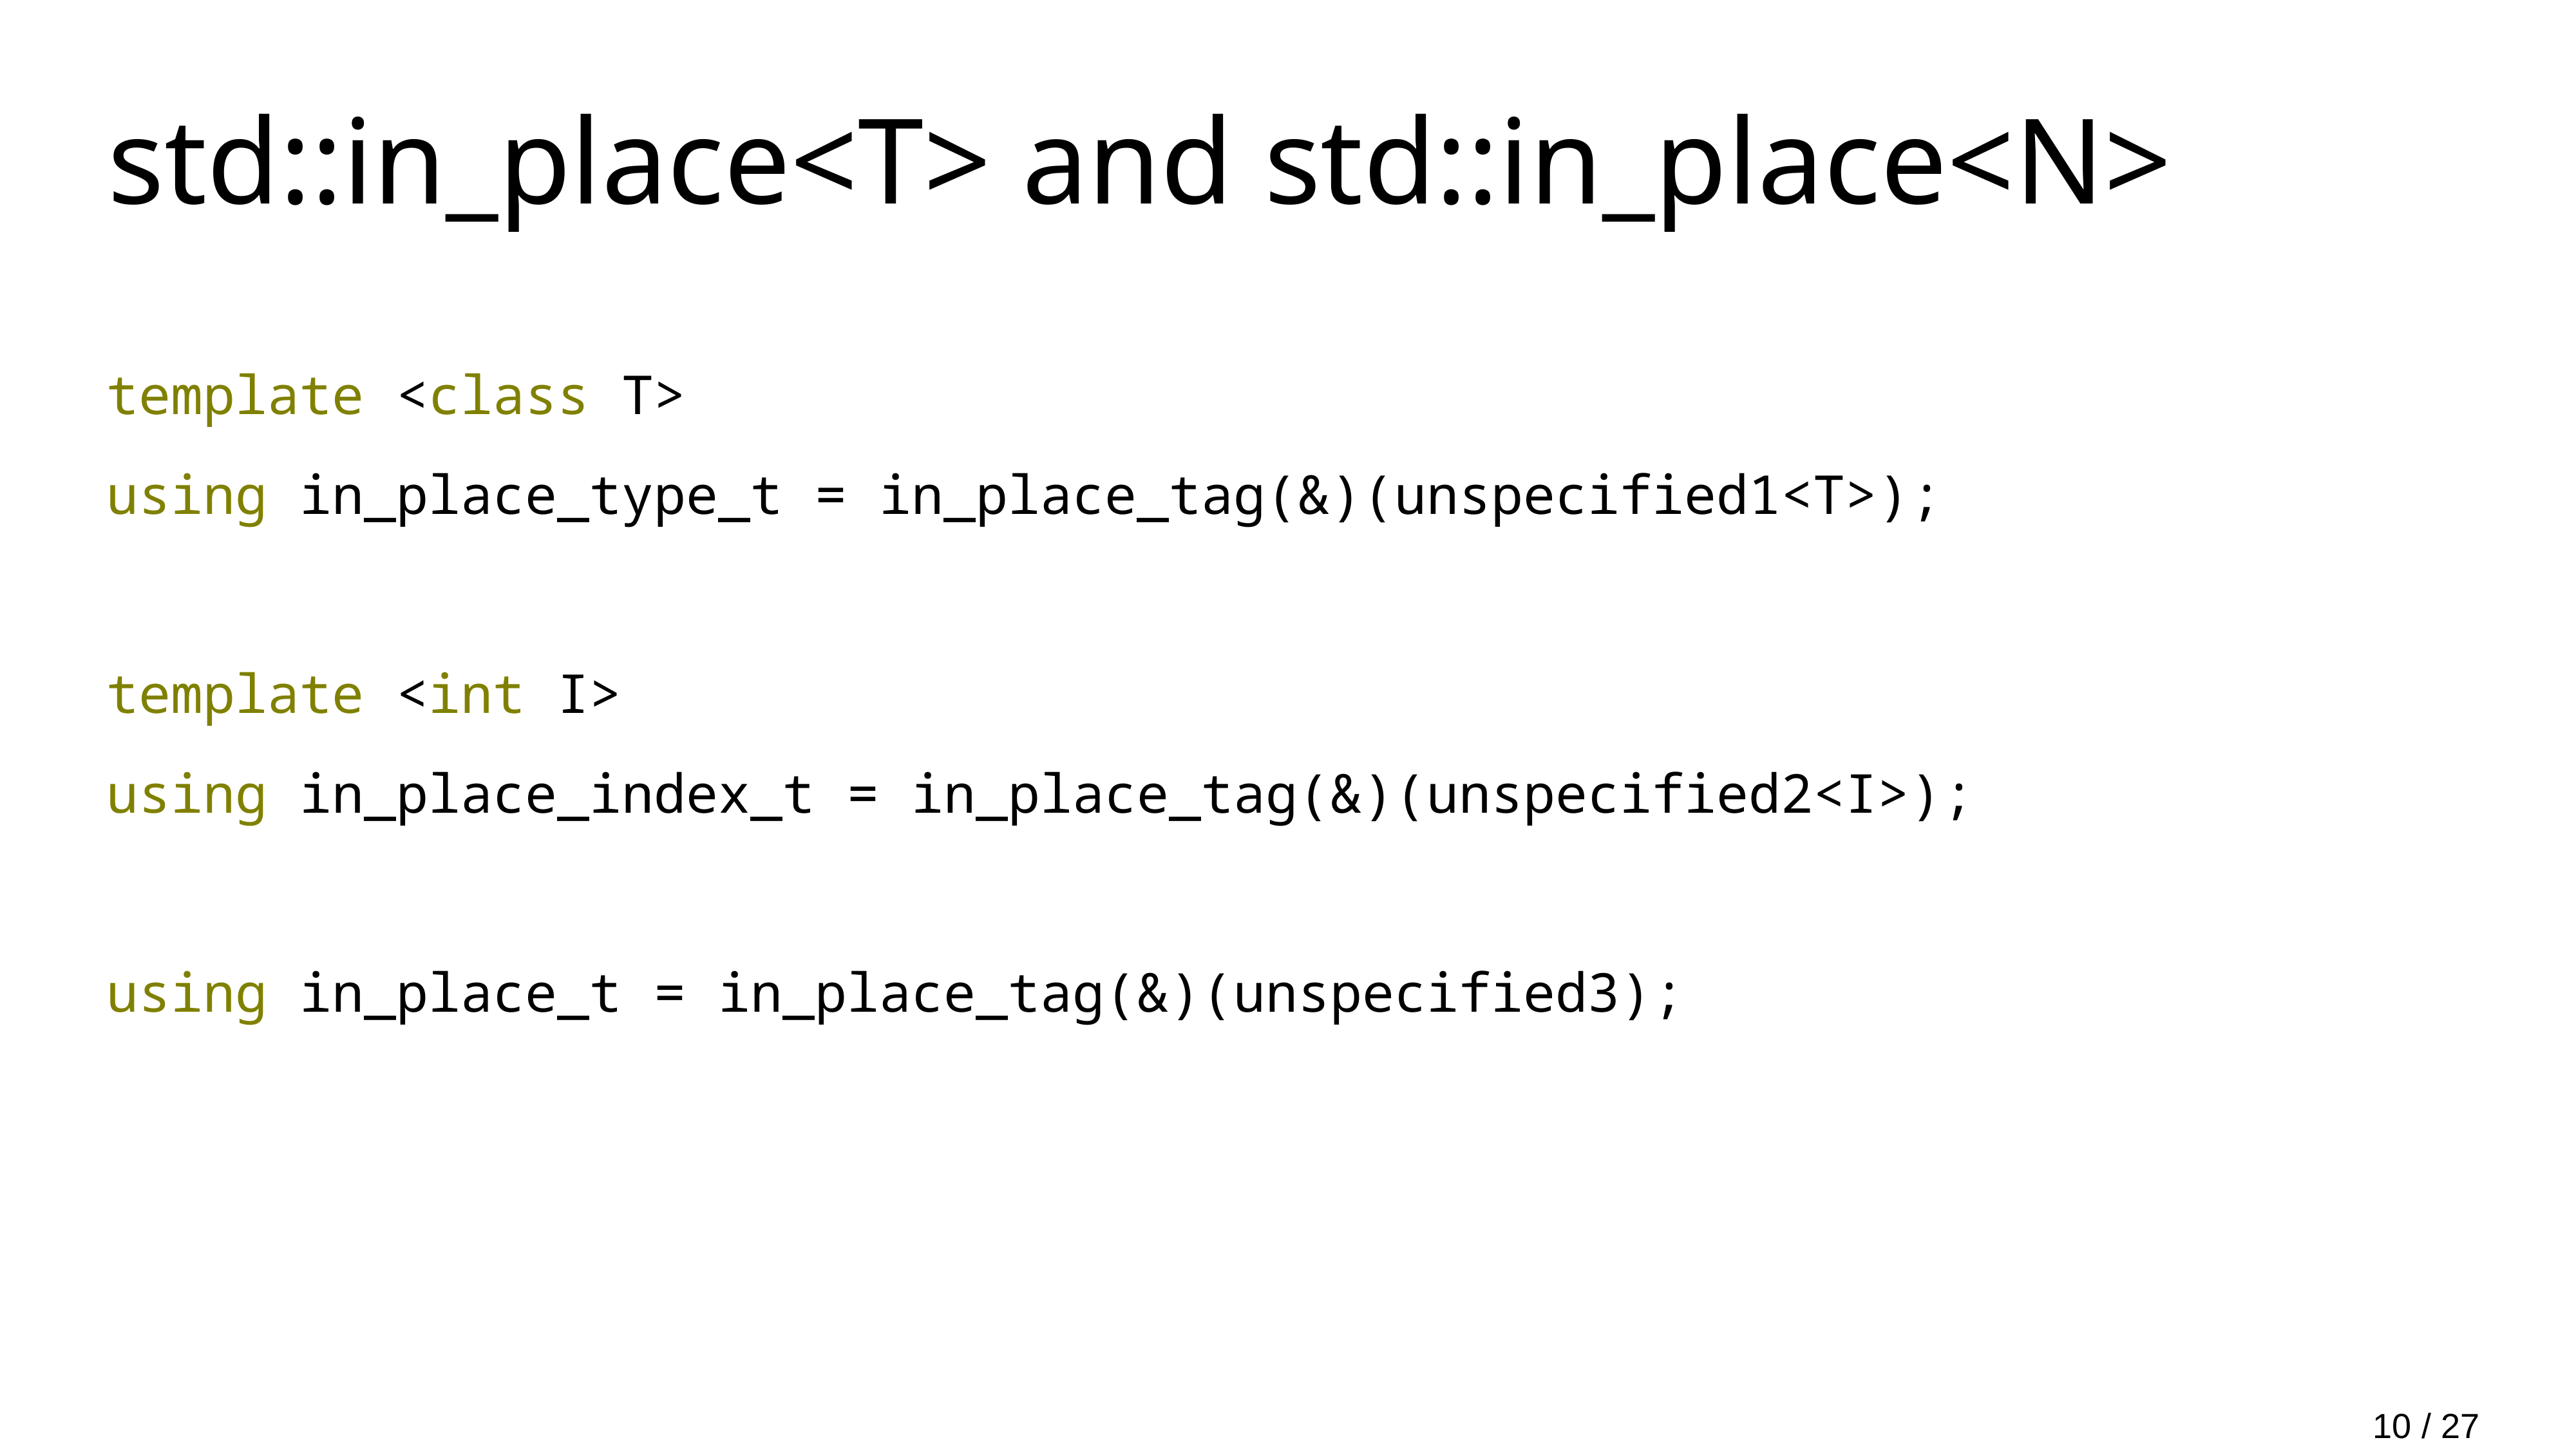

# std::in_place<T> and std::in_place<N>
template <class T>
using in_place_type_t = in_place_tag(&)(unspecified1<T>);
template <int I>
using in_place_index_t = in_place_tag(&)(unspecified2<I>);
using in_place_t = in_place_tag(&)(unspecified3);